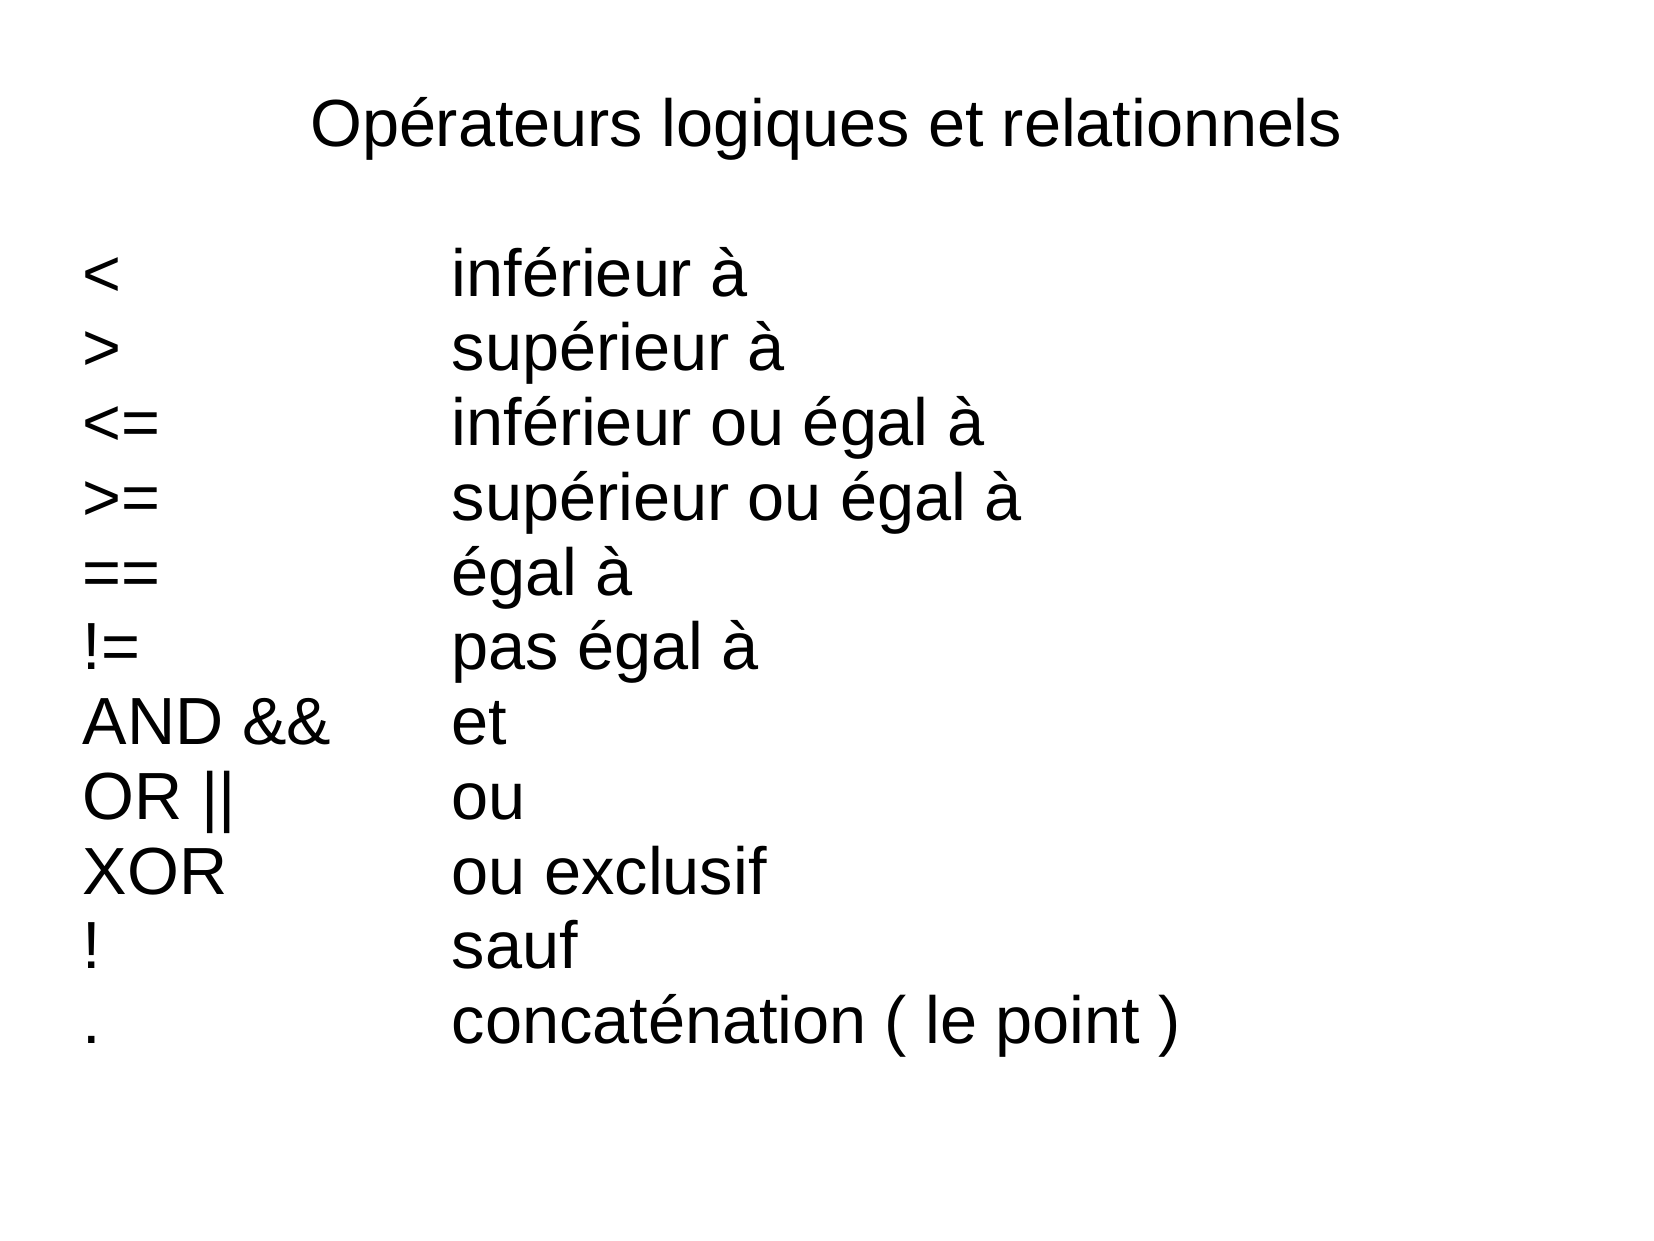

# Opérateurs logiques et relationnels
<					inférieur à
>					supérieur à
<=				inférieur ou égal à
>=				supérieur ou égal à
==				égal à
!=					pas égal à
AND &&		et
OR ||			ou
XOR				ou exclusif
!					sauf
.					concaténation ( le point )